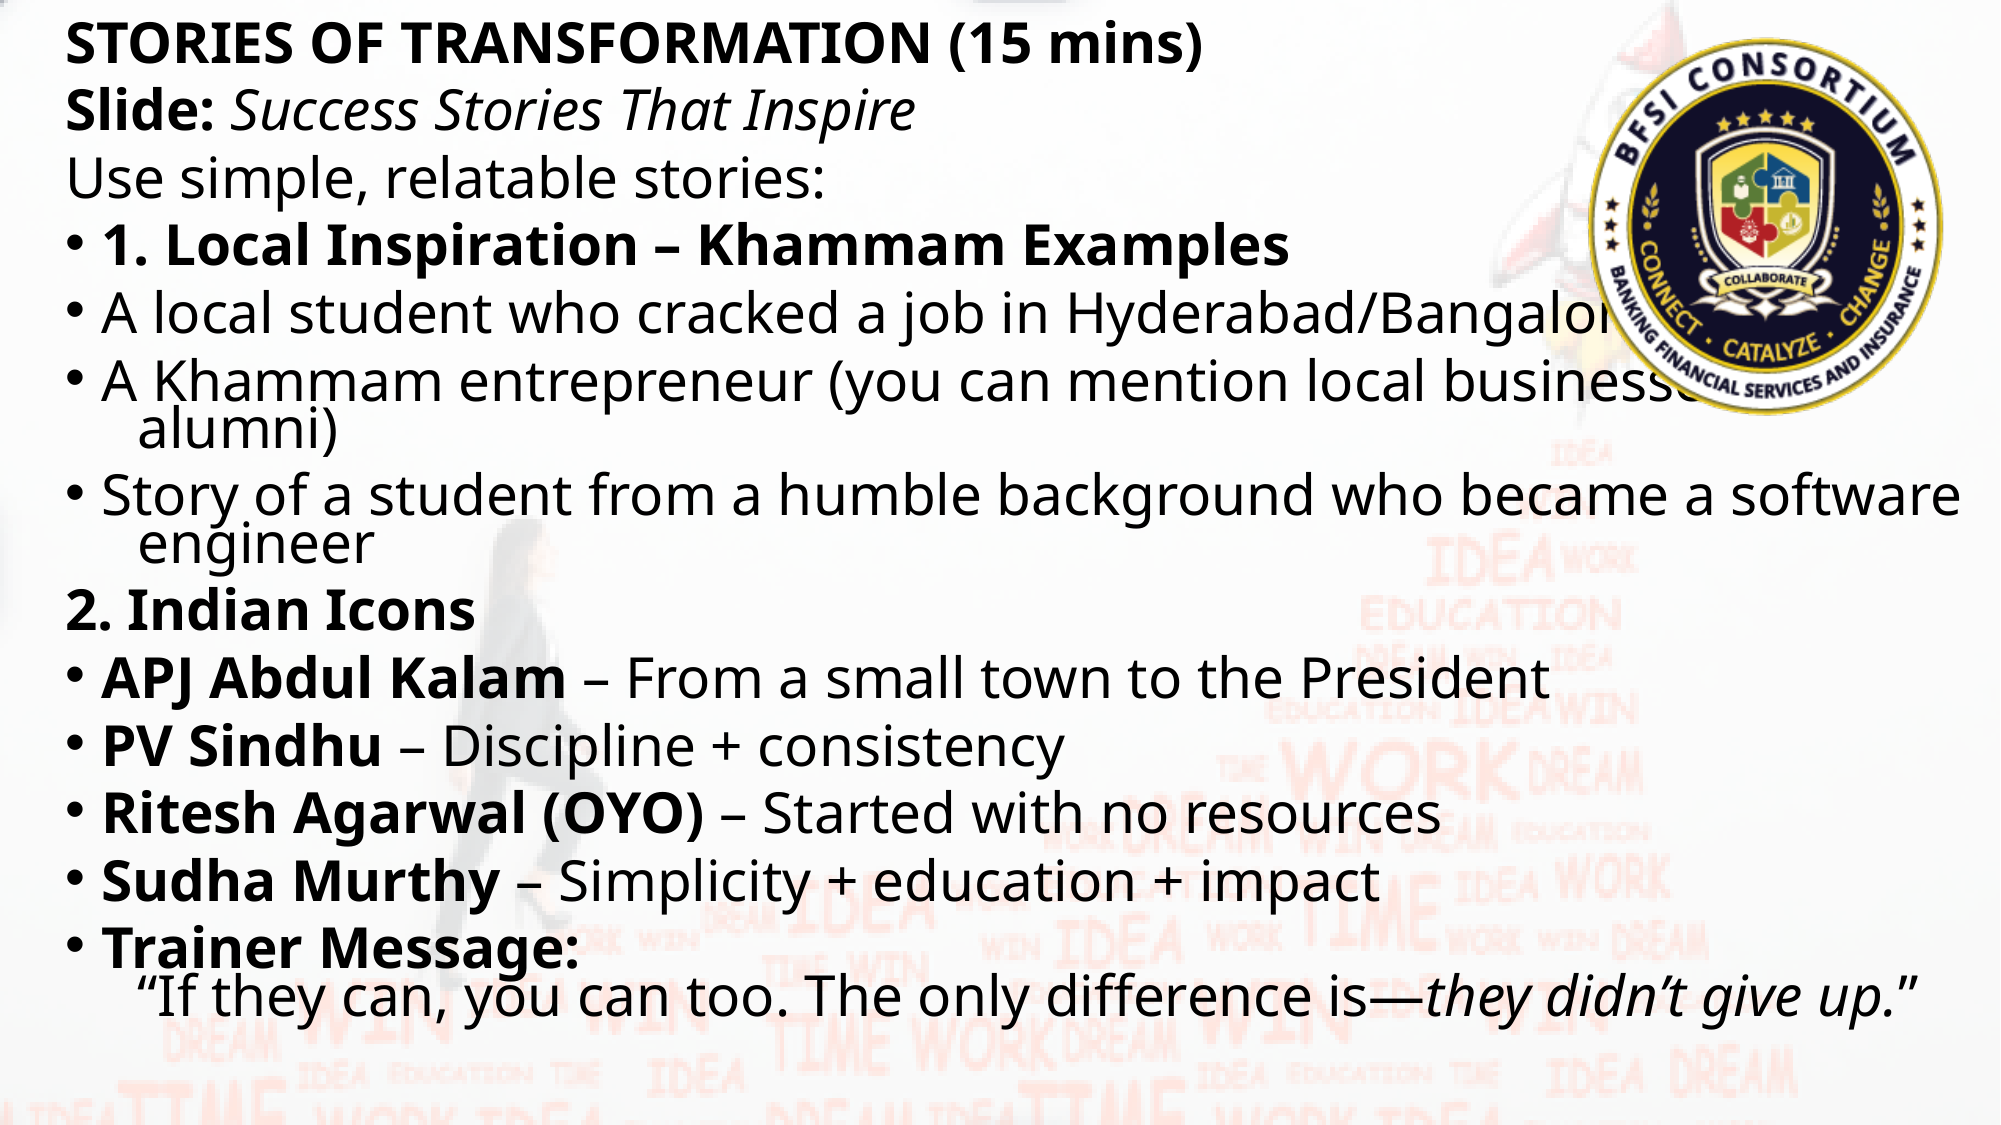

# STORIES OF TRANSFORMATION (15 mins)
Slide: Success Stories That Inspire
Use simple, relatable stories:
1. Local Inspiration – Khammam Examples
A local student who cracked a job in Hyderabad/Bangalore
A Khammam entrepreneur (you can mention local businesses or alumni)
Story of a student from a humble background who became a software engineer
2. Indian Icons
APJ Abdul Kalam – From a small town to the President
PV Sindhu – Discipline + consistency
Ritesh Agarwal (OYO) – Started with no resources
Sudha Murthy – Simplicity + education + impact
Trainer Message:
“If they can, you can too. The only difference is—they didn’t give up.”